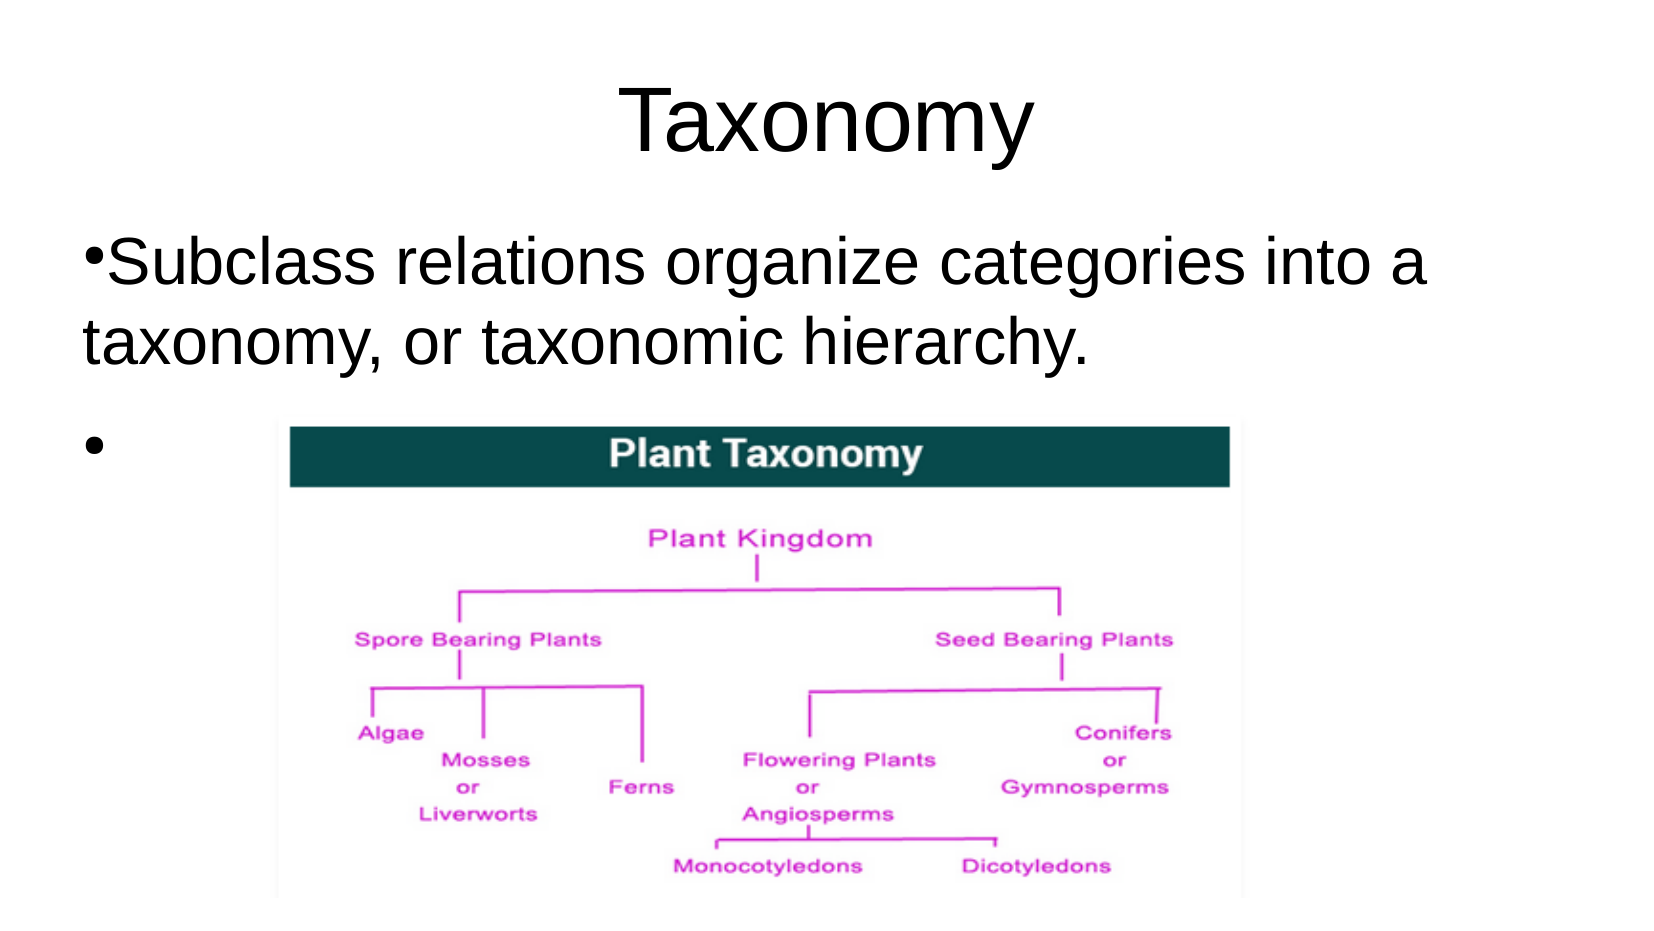

# Taxonomy
Subclass relations organize categories into a taxonomy, or taxonomic hierarchy.